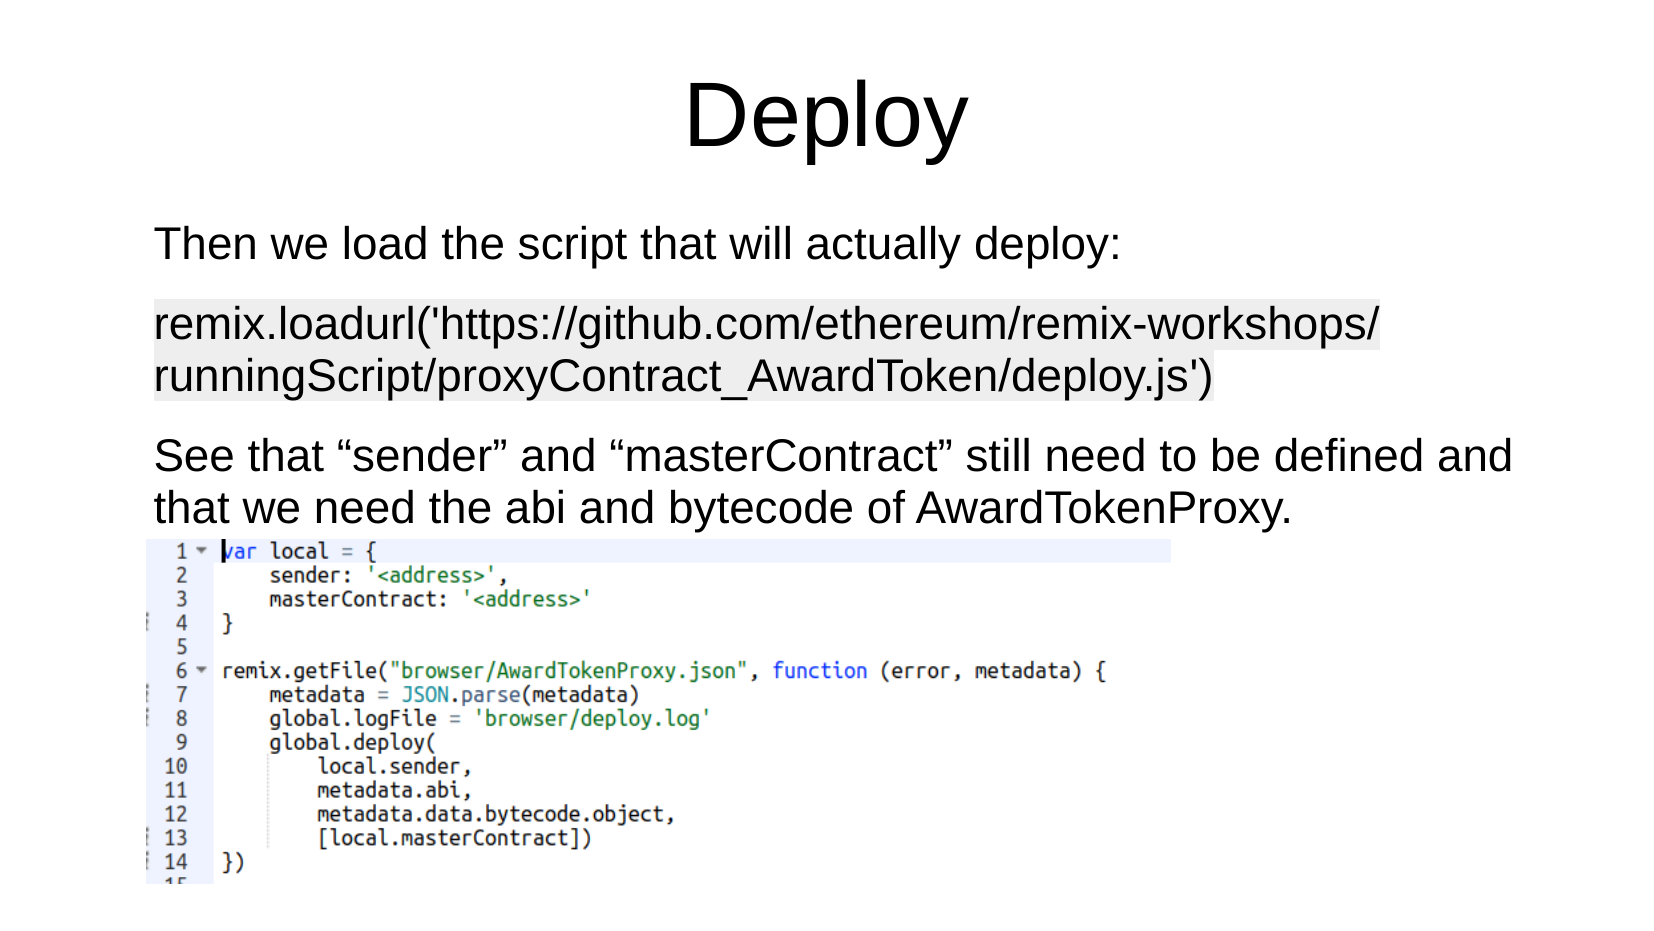

# Deploy
Then we load the script that will actually deploy:
remix.loadurl('https://github.com/ethereum/remix-workshops/runningScript/proxyContract_AwardToken/deploy.js')
See that “sender” and “masterContract” still need to be defined and that we need the abi and bytecode of AwardTokenProxy.